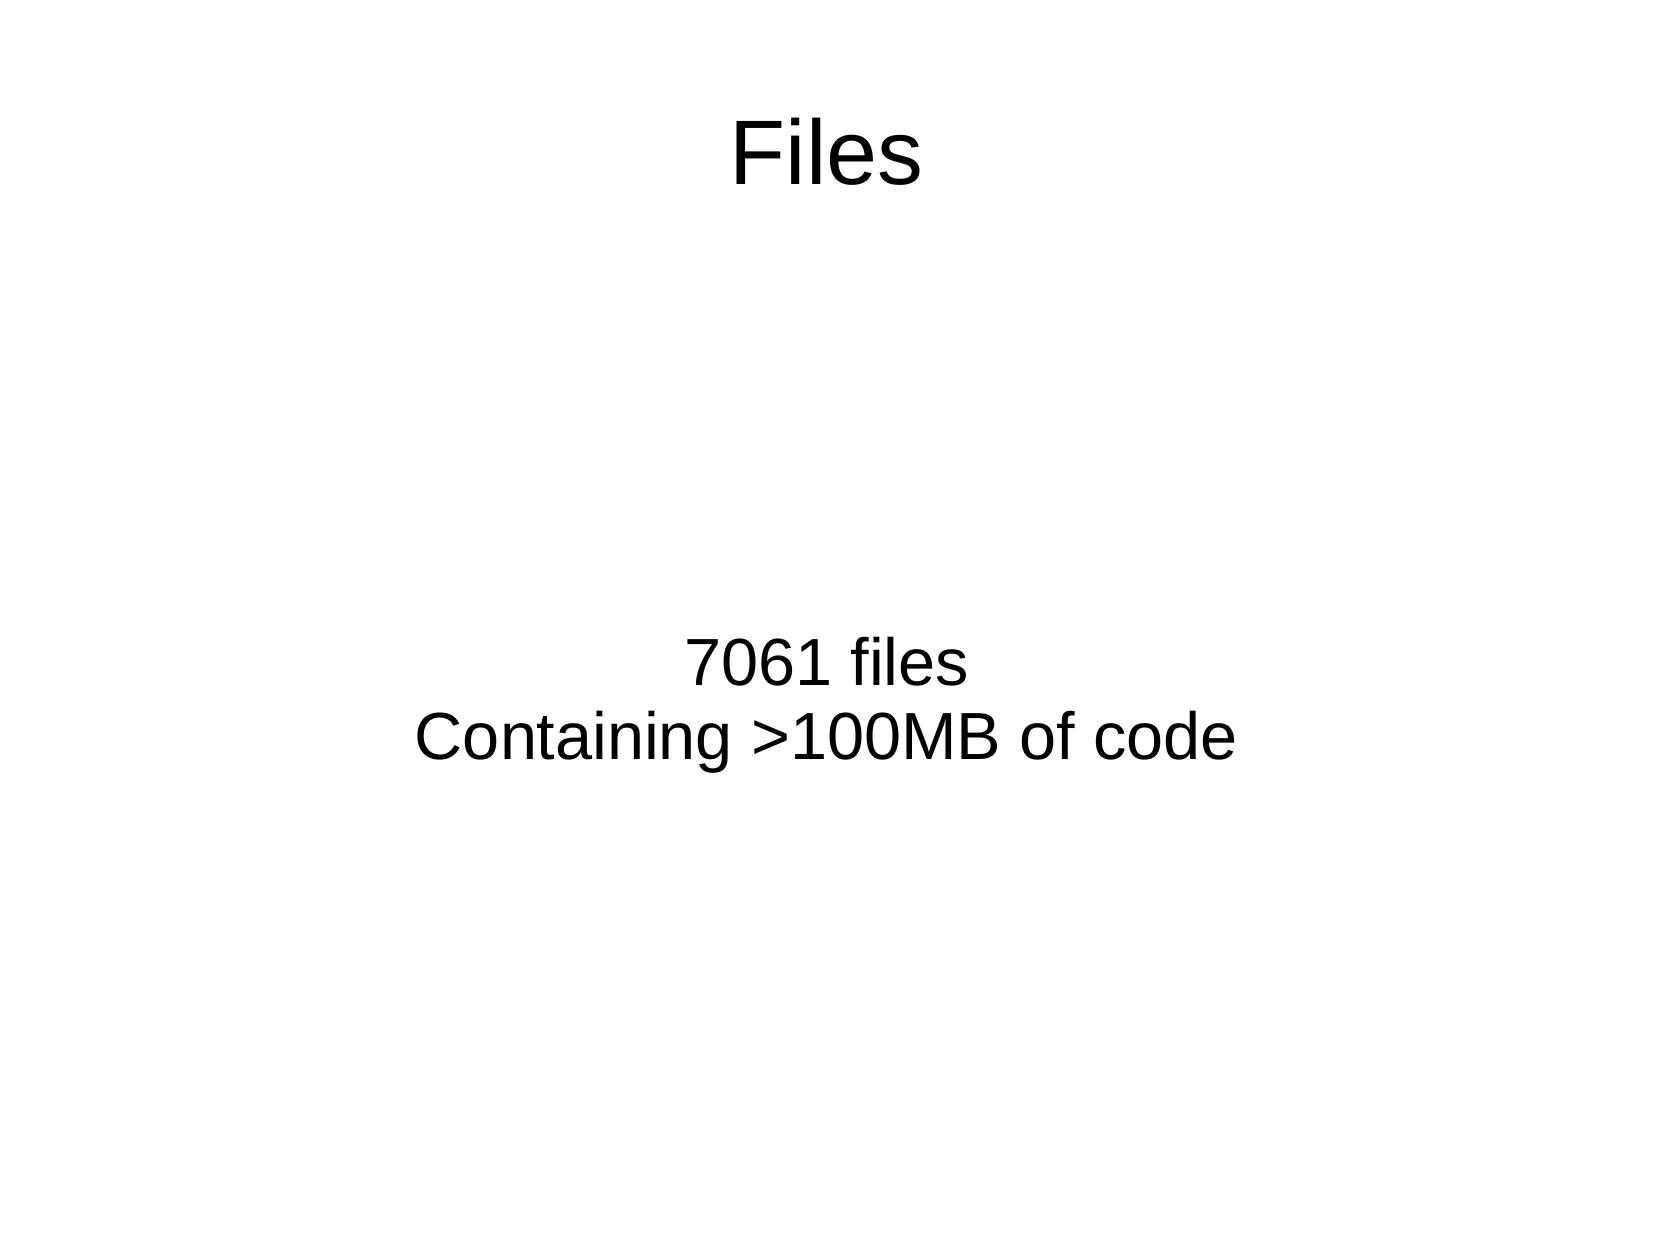

# Files
7061 files
Containing >100MB of code